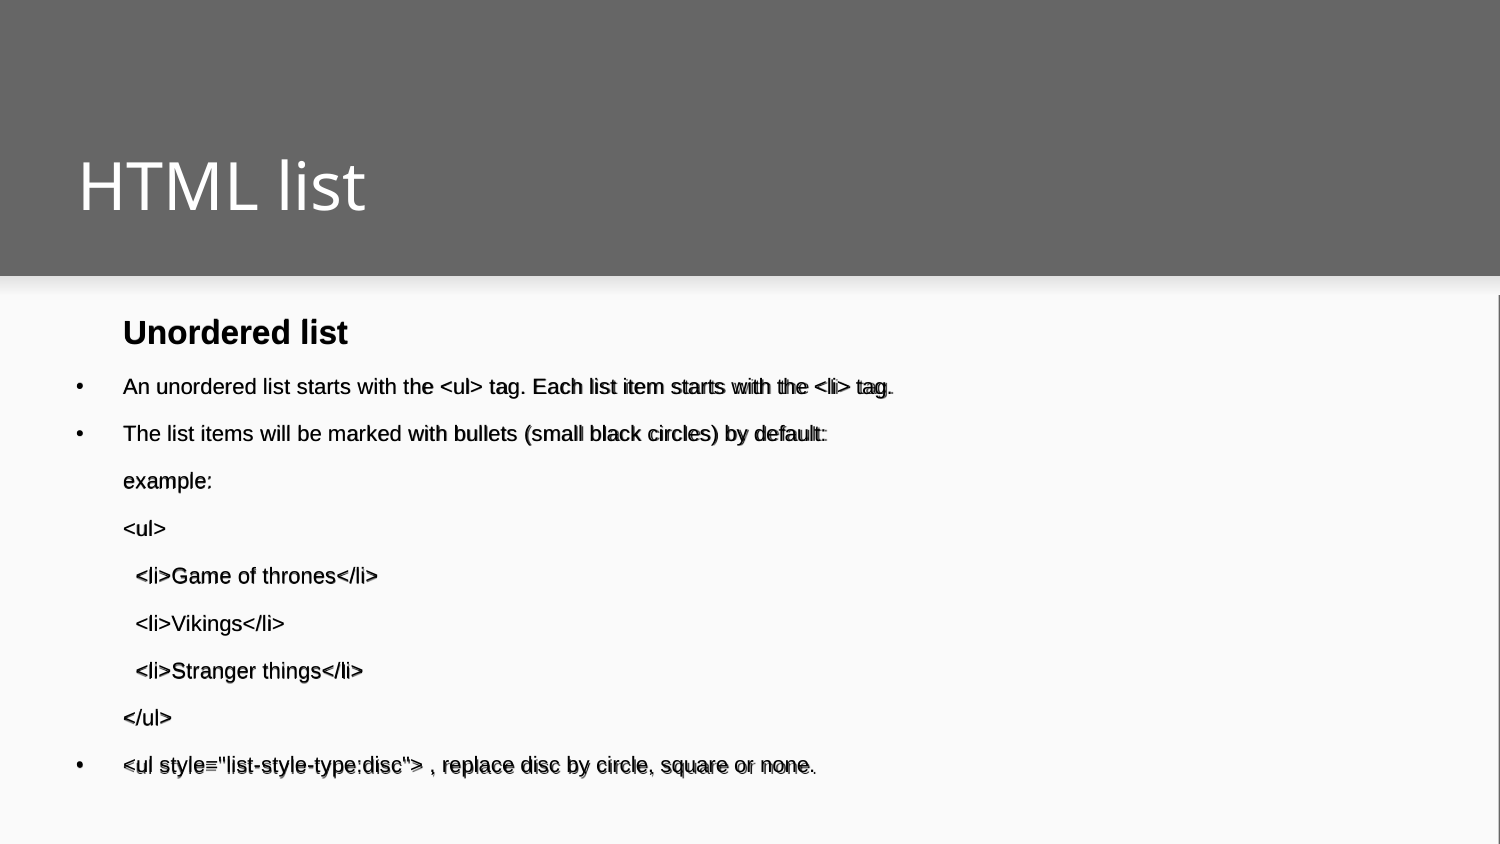

# HTML list
Unordered list
An unordered list starts with the <ul> tag. Each list item starts with the <li> tag.
The list items will be marked with bullets (small black circles) by default:
example:
<ul>
 <li>Game of thrones</li>
 <li>Vikings</li>
 <li>Stranger things</li>
</ul>
<ul style="list-style-type:disc"> , replace disc by circle, square or none.